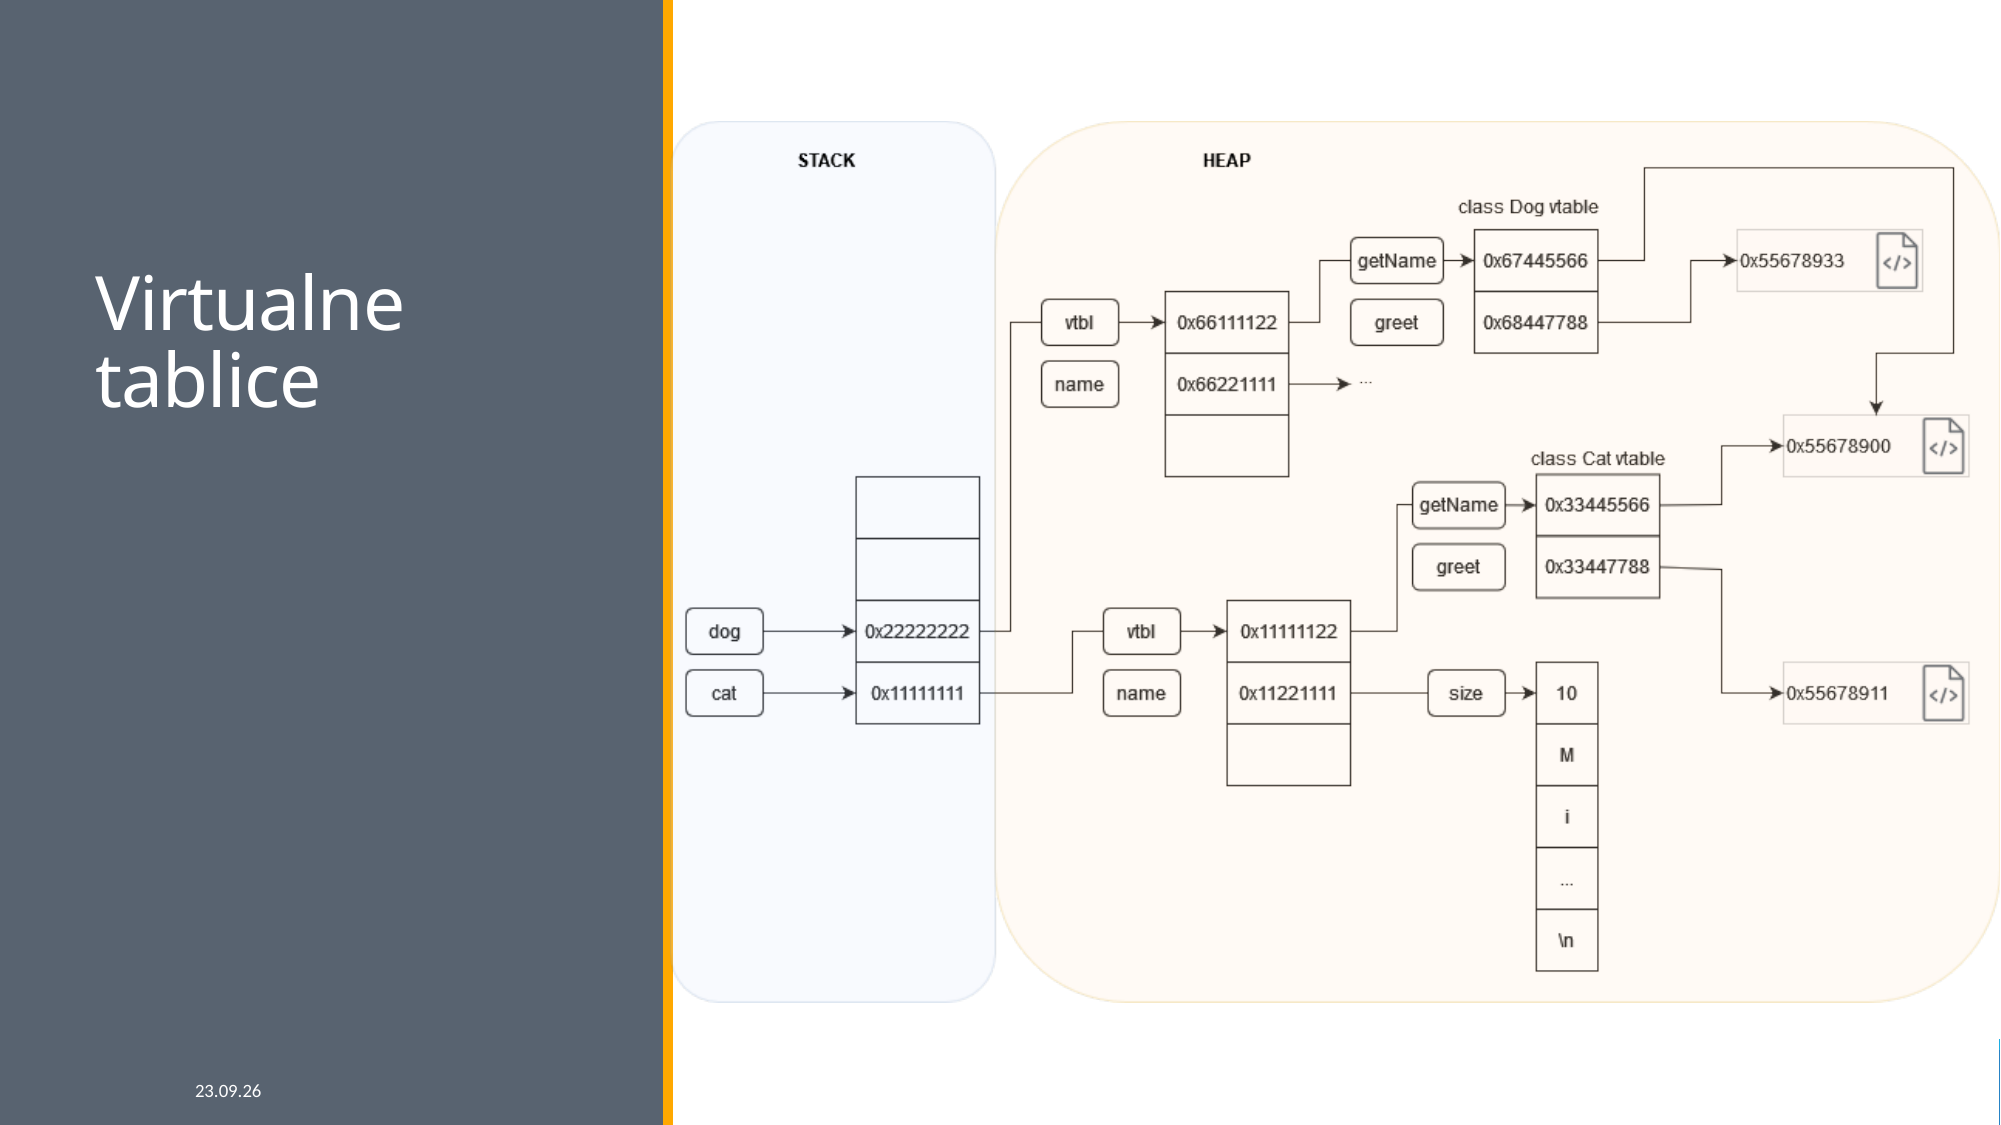

# Virtualne tablice
Polimorfizam "under the hood"